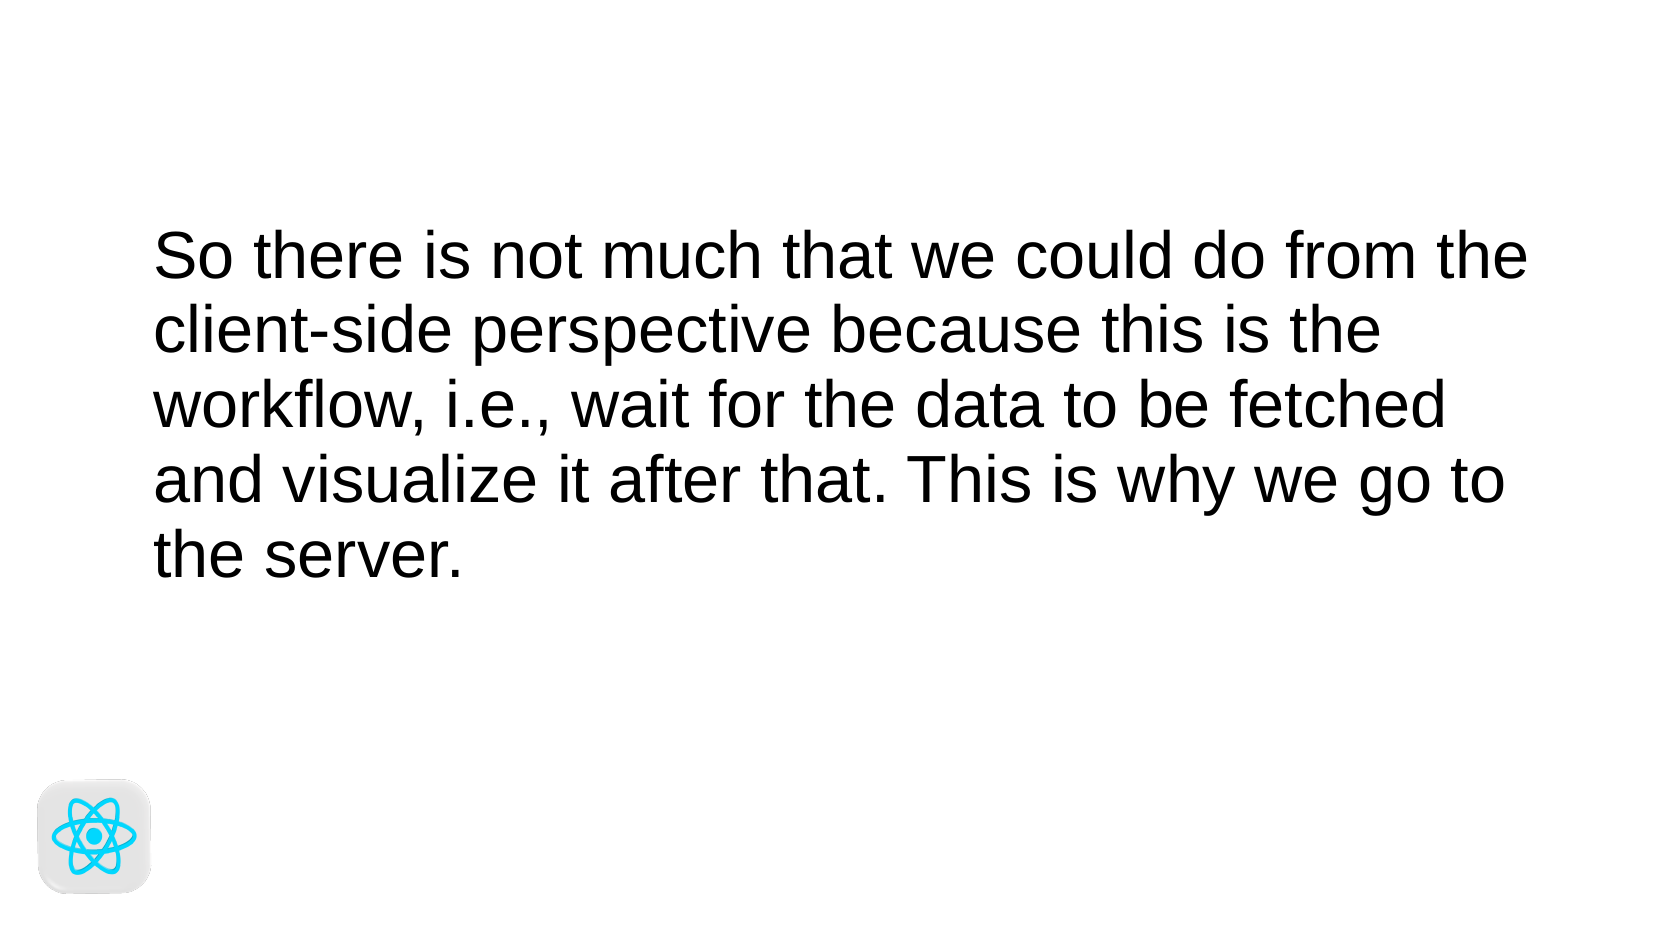

#
So there is not much that we could do from the client-side perspective because this is the workflow, i.e., wait for the data to be fetched and visualize it after that. This is why we go to the server.